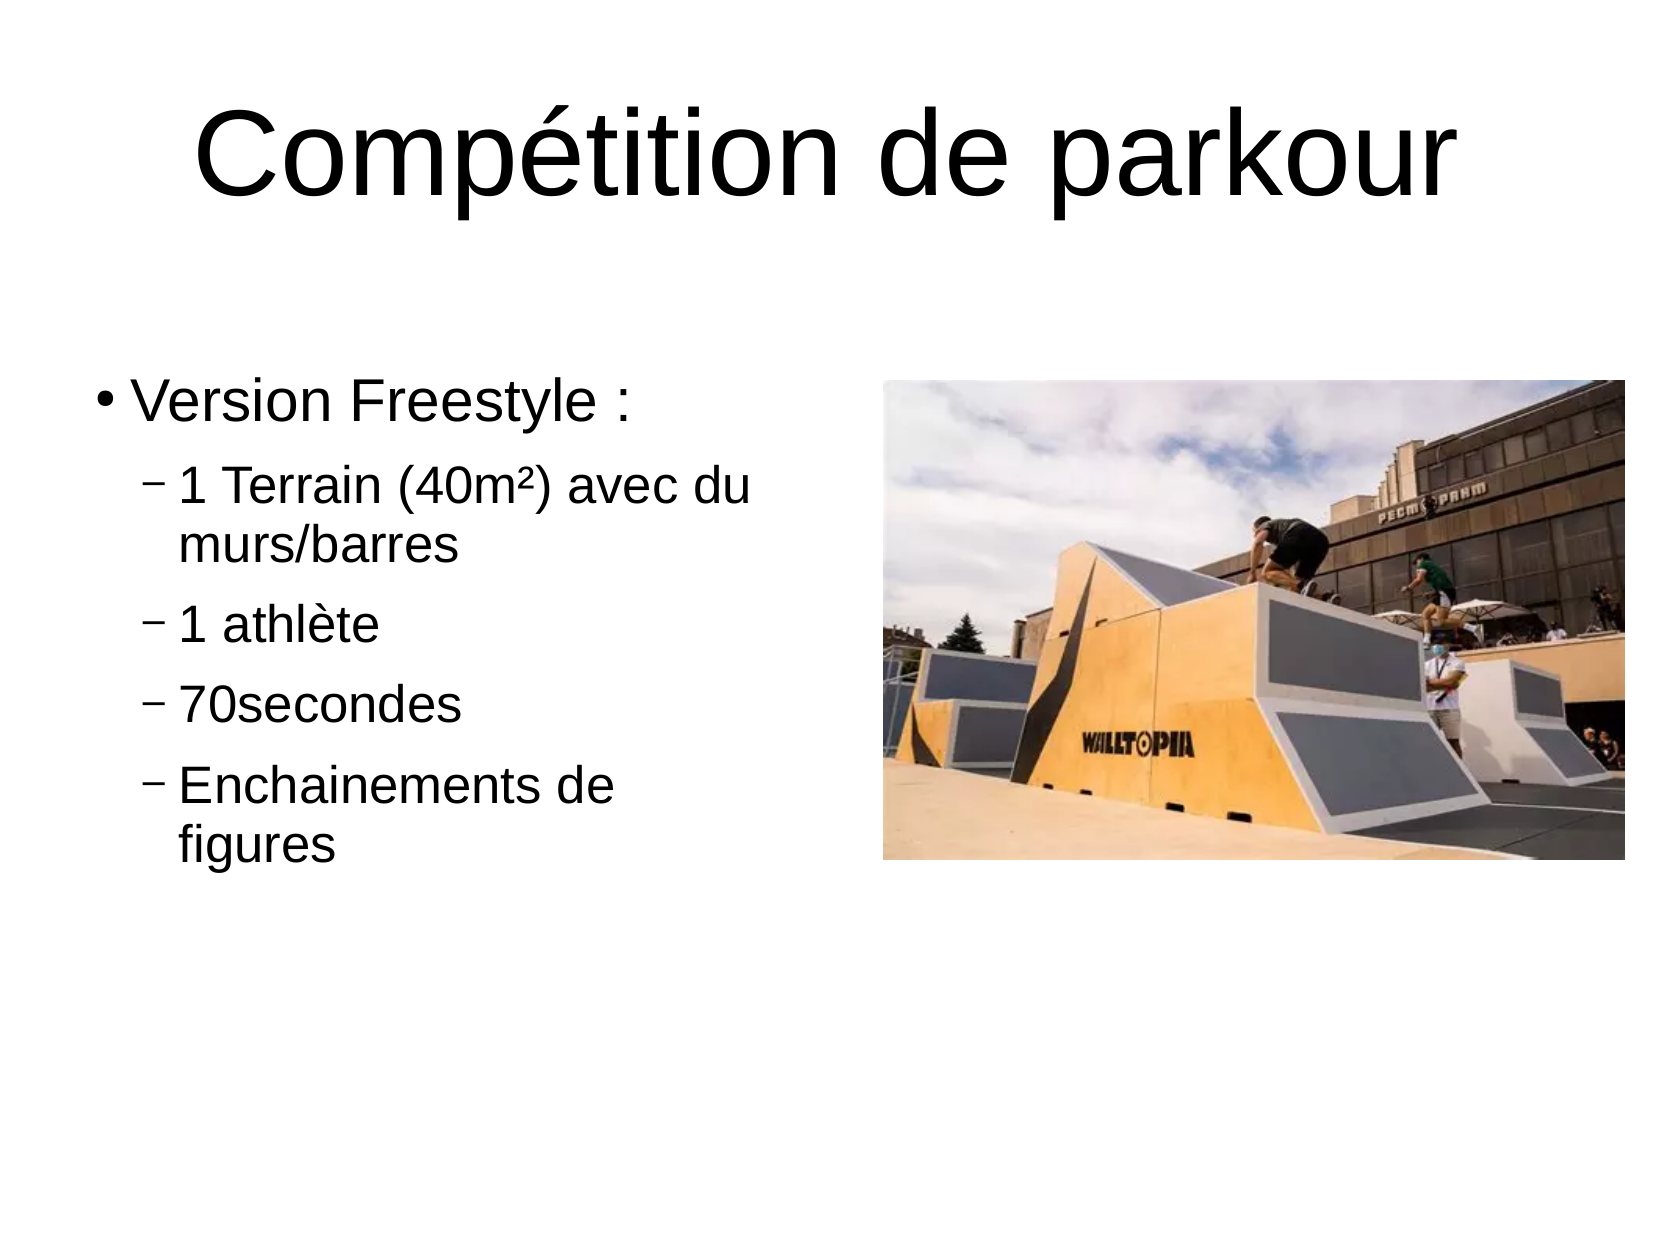

# Compétition de parkour
Version Freestyle :
1 Terrain (40m²) avec du murs/barres
1 athlète
70secondes
Enchainements de figures